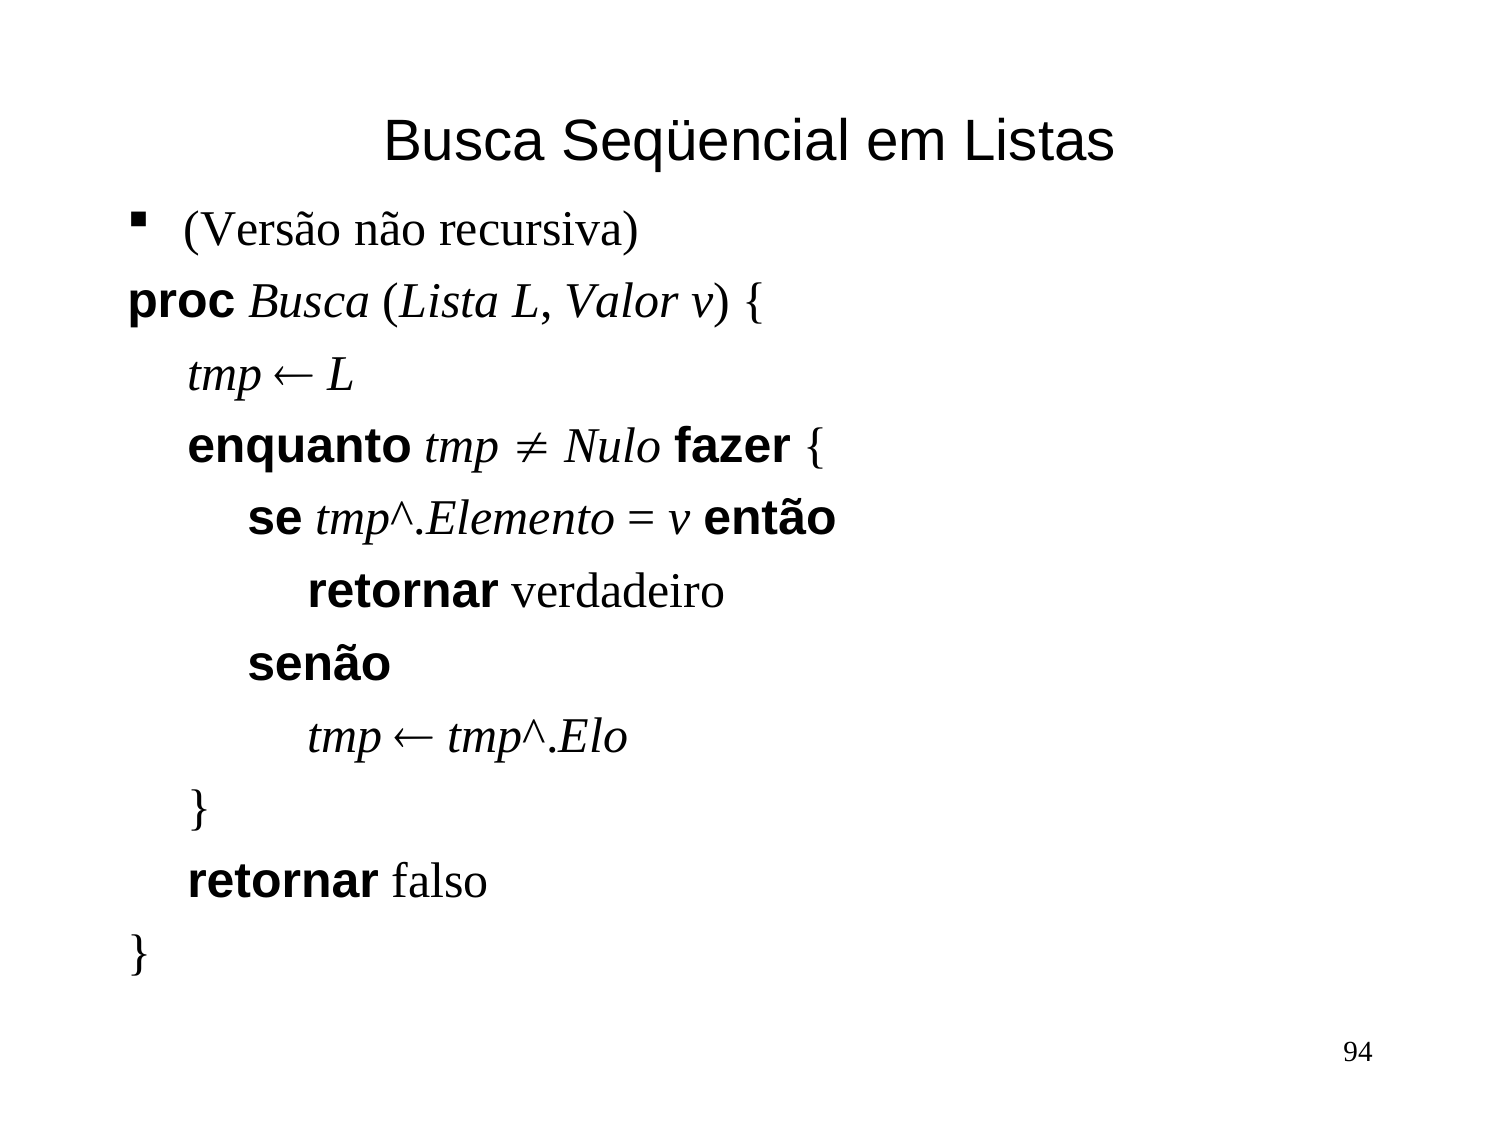

# Busca Seqüencial em Listas
(Versão não recursiva)
proc Busca (Lista L, Valor v) {
 tmp  L
 enquanto tmp  Nulo fazer {
 se tmp^.Elemento = v então
 retornar verdadeiro
 senão
 tmp  tmp^.Elo
 }
 retornar falso
}
94